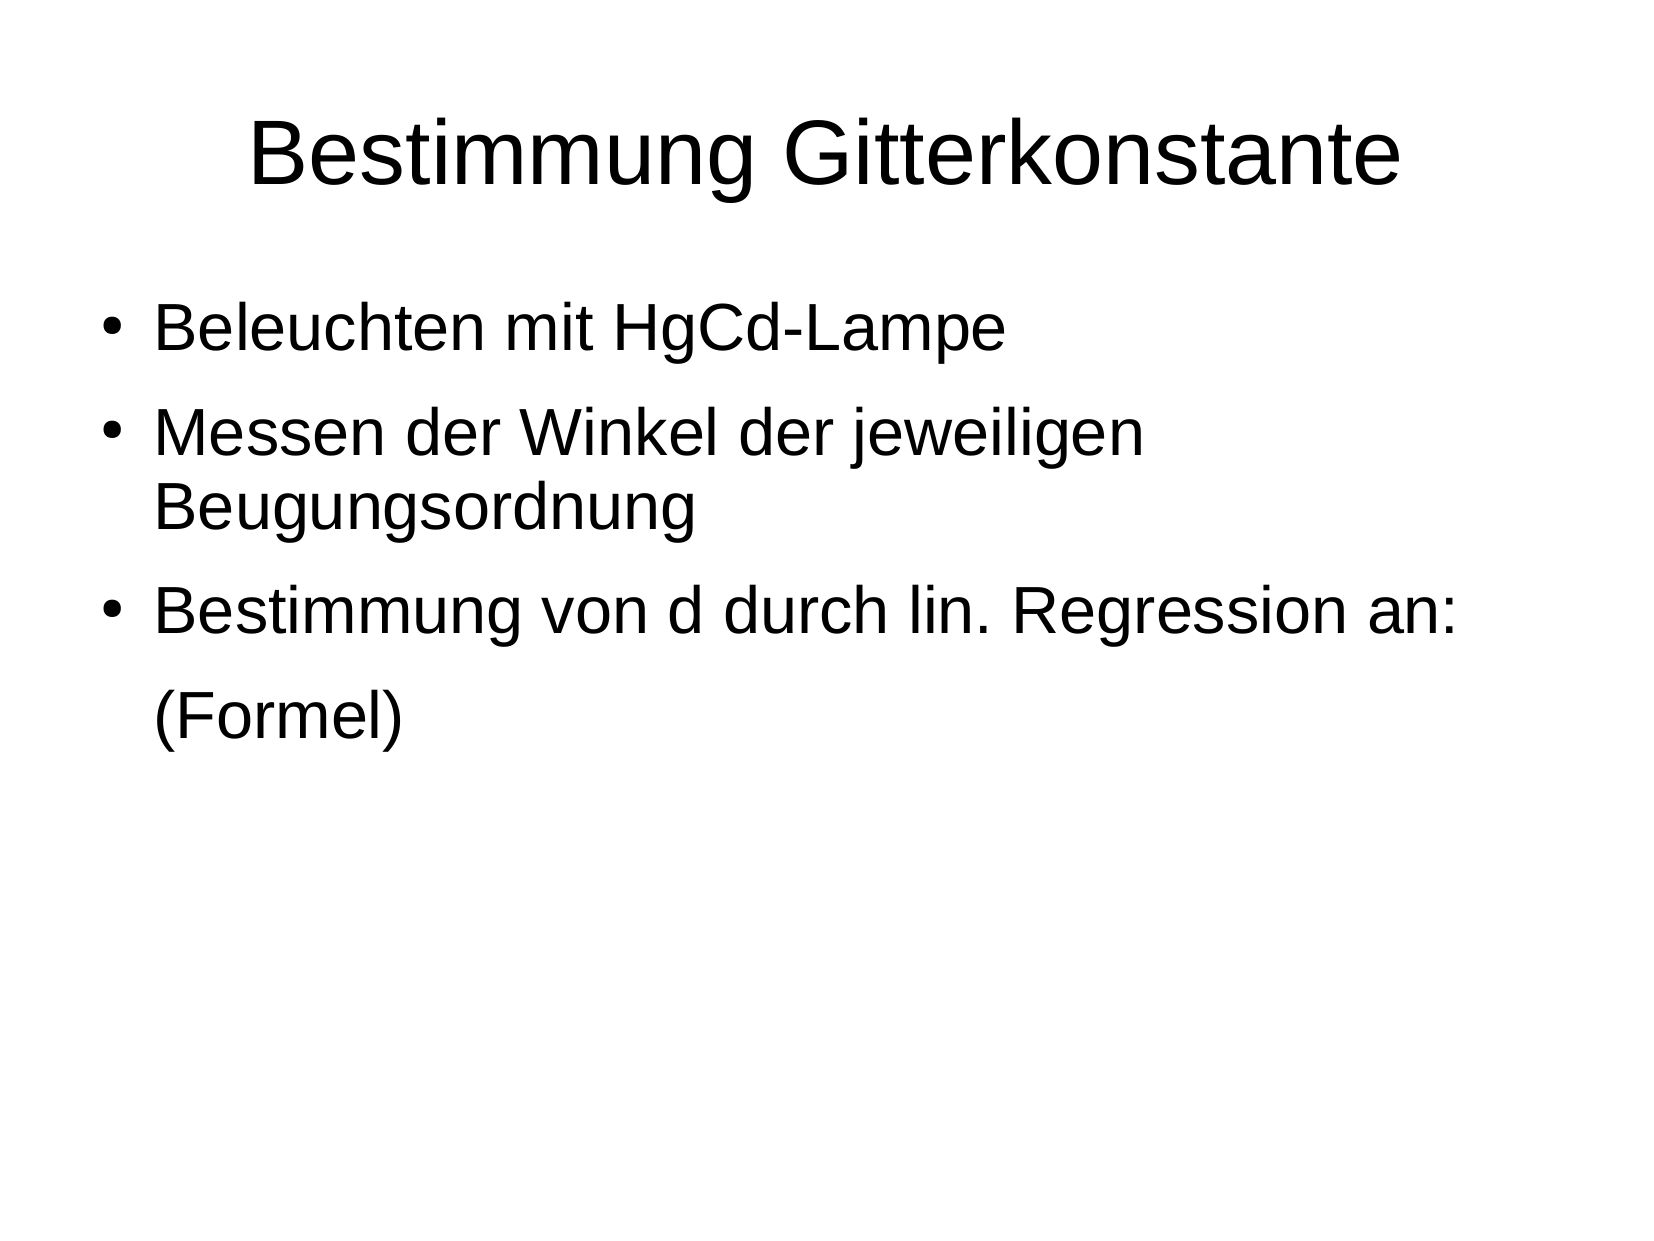

# Bestimmung Gitterkonstante
Beleuchten mit HgCd-Lampe
Messen der Winkel der jeweiligen Beugungsordnung
Bestimmung von d durch lin. Regression an:
(Formel)